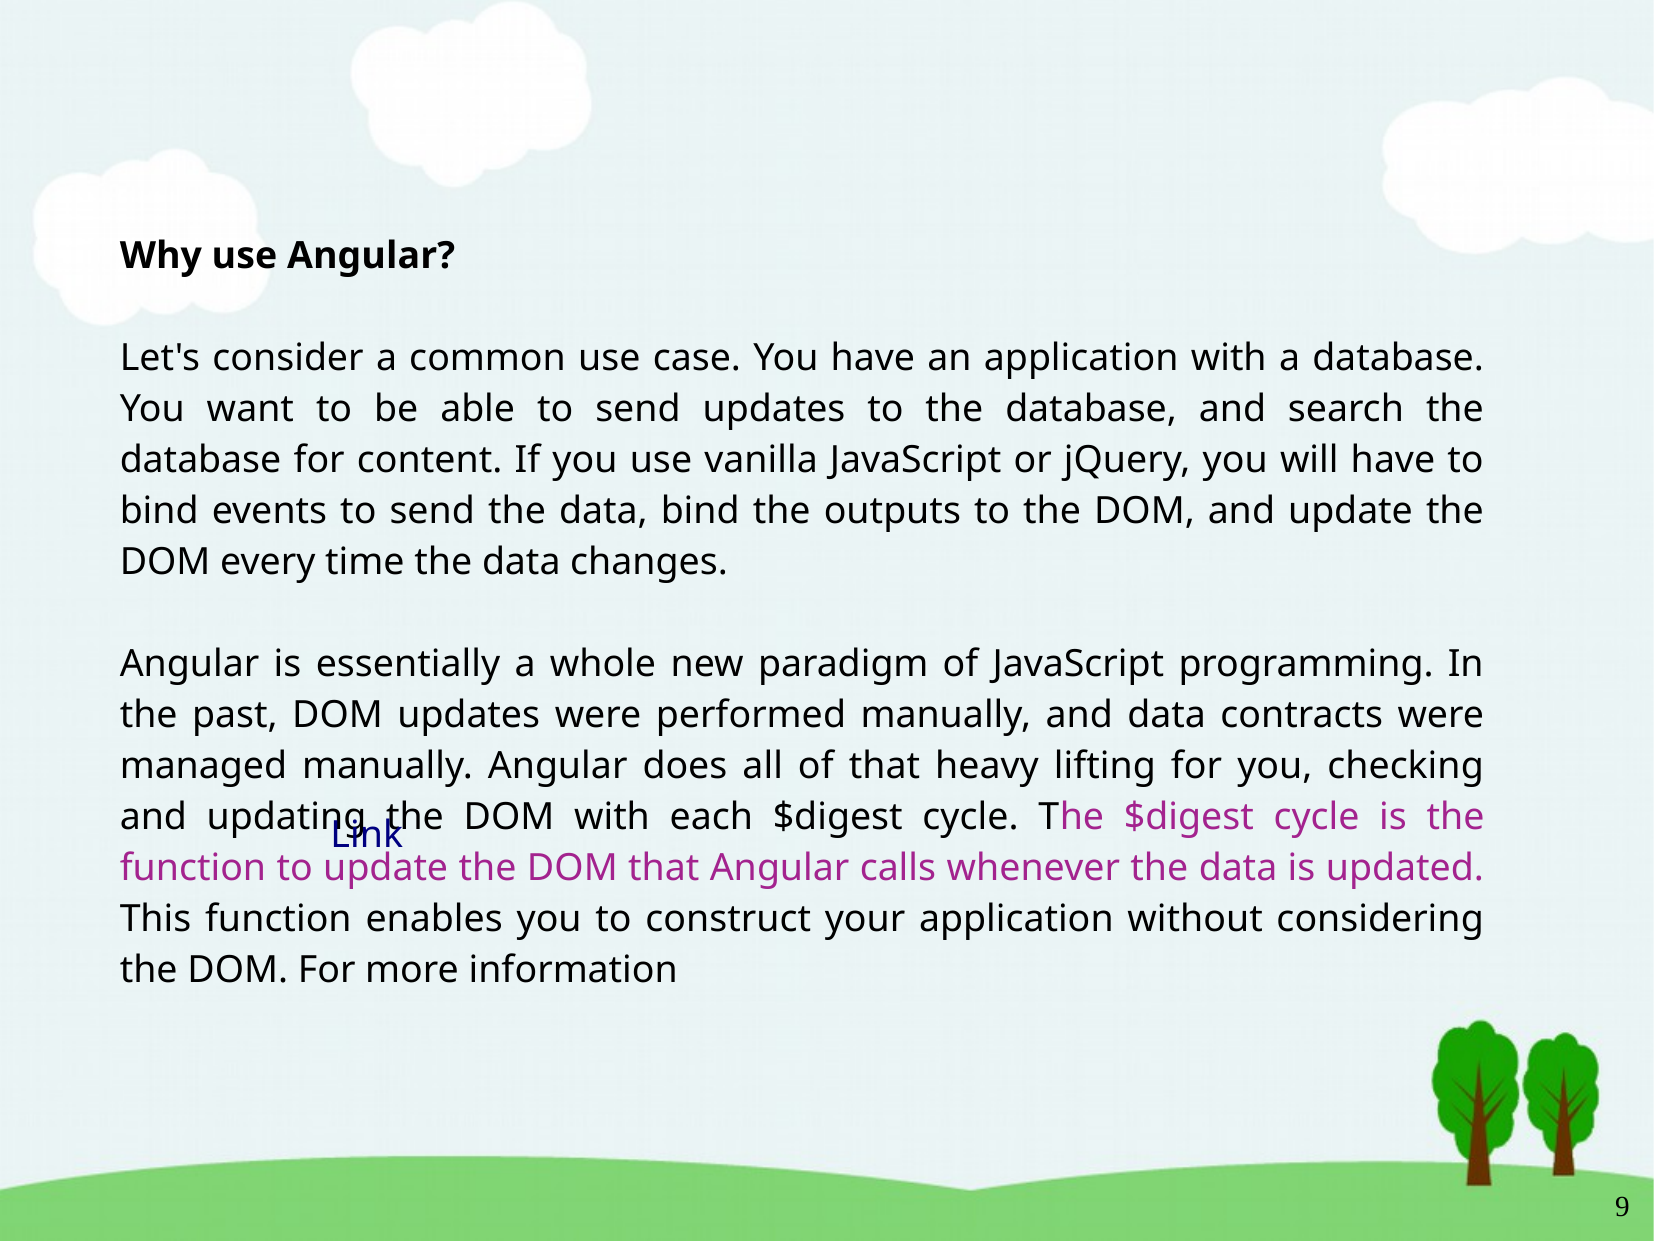

Why use Angular?
Let's consider a common use case. You have an application with a database. You want to be able to send updates to the database, and search the database for content. If you use vanilla JavaScript or jQuery, you will have to bind events to send the data, bind the outputs to the DOM, and update the DOM every time the data changes.
Angular is essentially a whole new paradigm of JavaScript programming. In the past, DOM updates were performed manually, and data contracts were managed manually. Angular does all of that heavy lifting for you, checking and updating the DOM with each $digest cycle. The $digest cycle is the function to update the DOM that Angular calls whenever the data is updated. This function enables you to construct your application without considering the DOM. For more information
Link
9